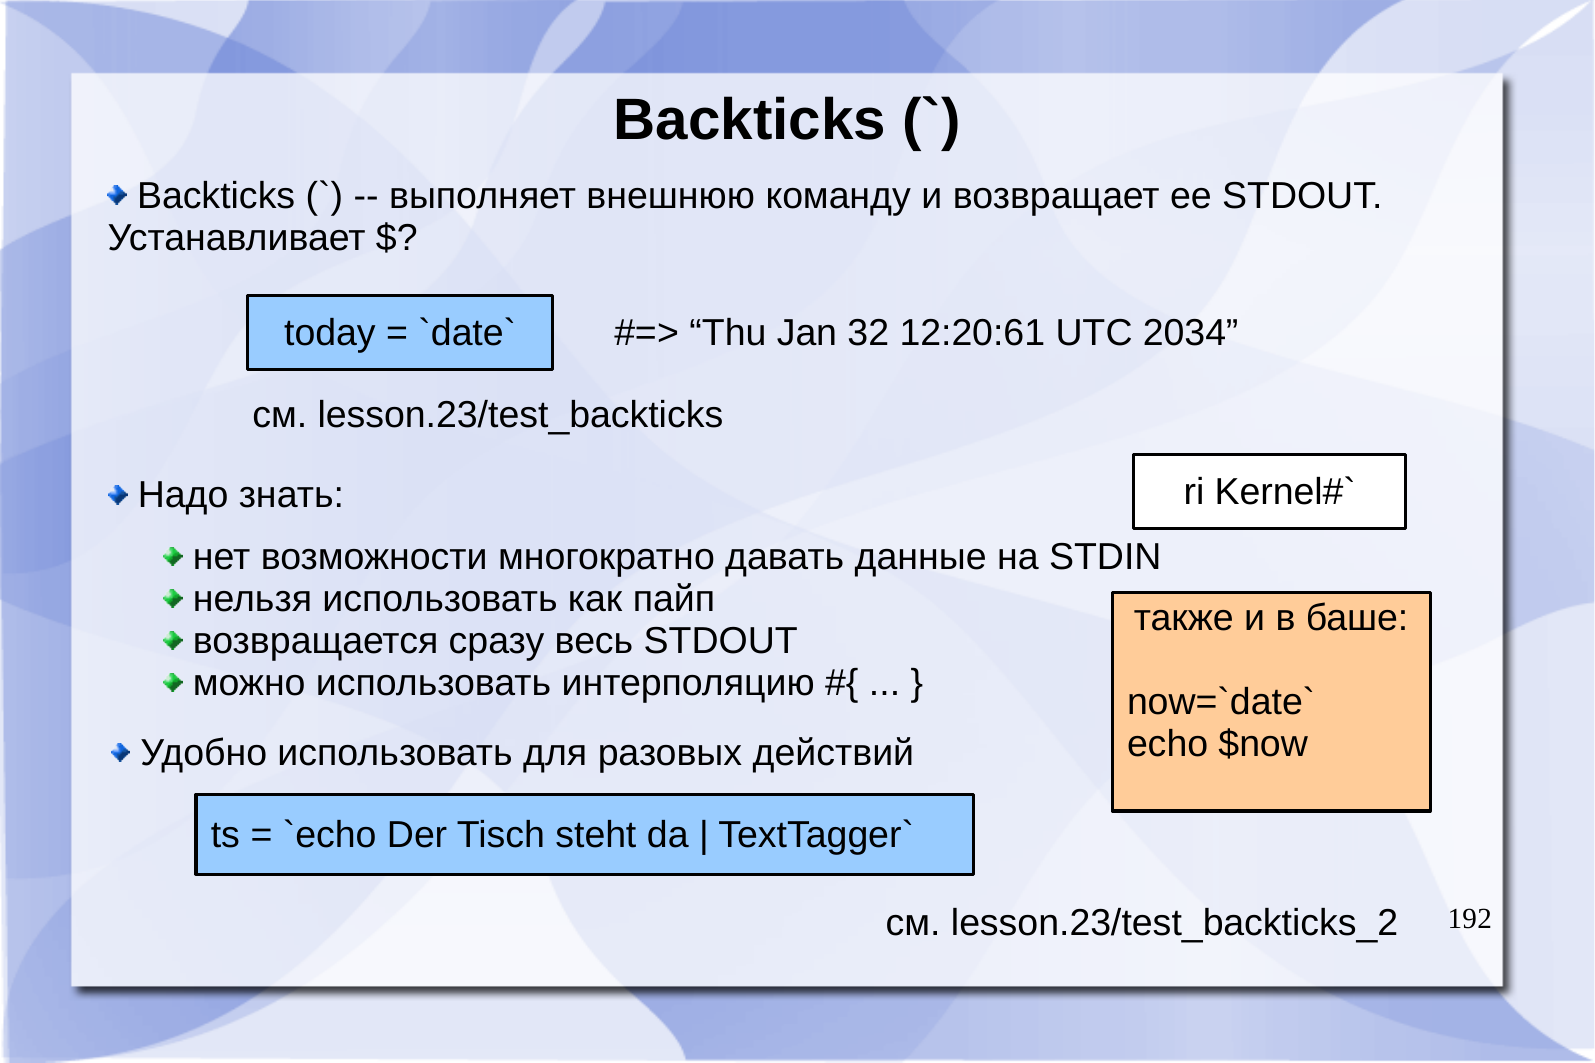

# Backticks (`)
 Backticks (`) -- выполняет внешнюю команду и возвращает ее STDOUT. Устанавливает $?
today = `date`
#=> “Thu Jan 32 12:20:61 UTC 2034”
см. lesson.23/test_backticks
ri Kernel#`
 Надо знать:
 нет возможности многократно давать данные на STDIN
 нельзя использовать как пайп
 возвращается сразу весь STDOUT
 можно использовать интерполяцию #{ ... }
также и в баше:
now=`date`
echo $now
 Удобно использовать для разовых действий
ts = `echo Der Tisch steht da | TextTagger`
см. lesson.23/test_backticks_2
192